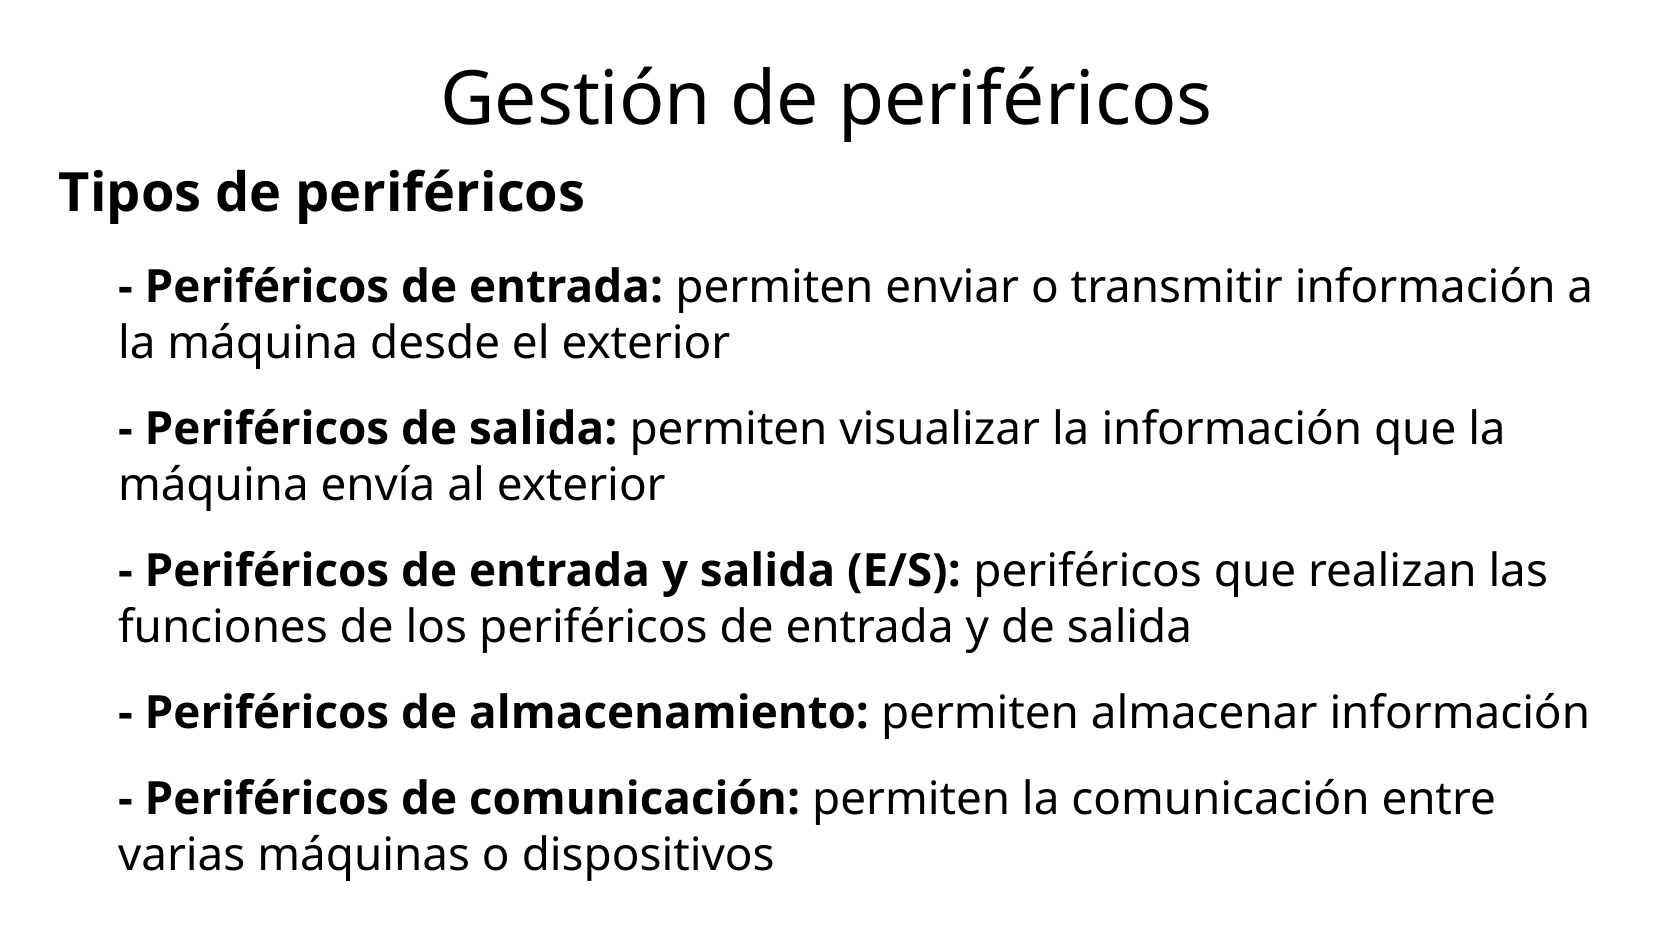

# Gestión de periféricos
Tipos de periféricos
- Periféricos de entrada: permiten enviar o transmitir información a la máquina desde el exterior
- Periféricos de salida: permiten visualizar la información que la máquina envía al exterior
- Periféricos de entrada y salida (E/S): periféricos que realizan las funciones de los periféricos de entrada y de salida
- Periféricos de almacenamiento: permiten almacenar información
- Periféricos de comunicación: permiten la comunicación entre varias máquinas o dispositivos